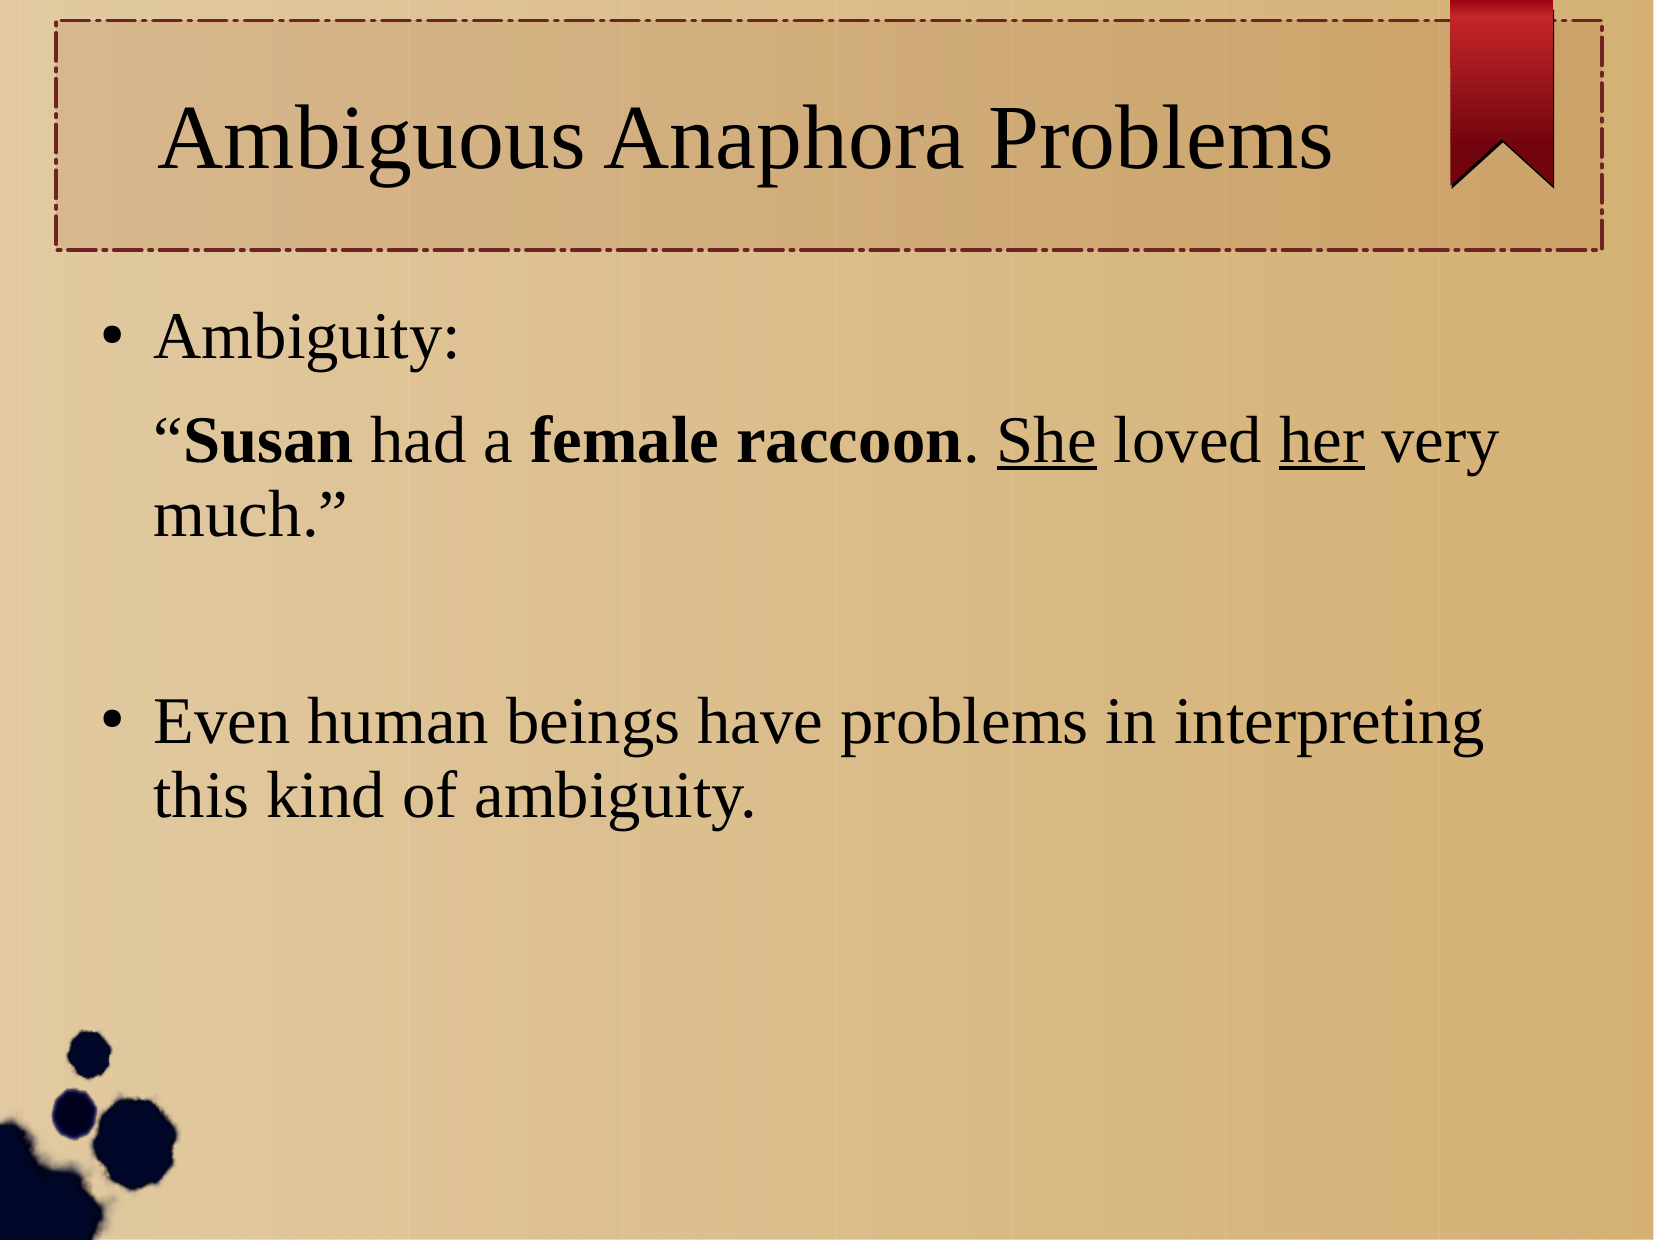

# Ambiguous Anaphora Problems
Ambiguity:
“Susan had a female raccoon. She loved her very much.”
Even human beings have problems in interpreting this kind of ambiguity.